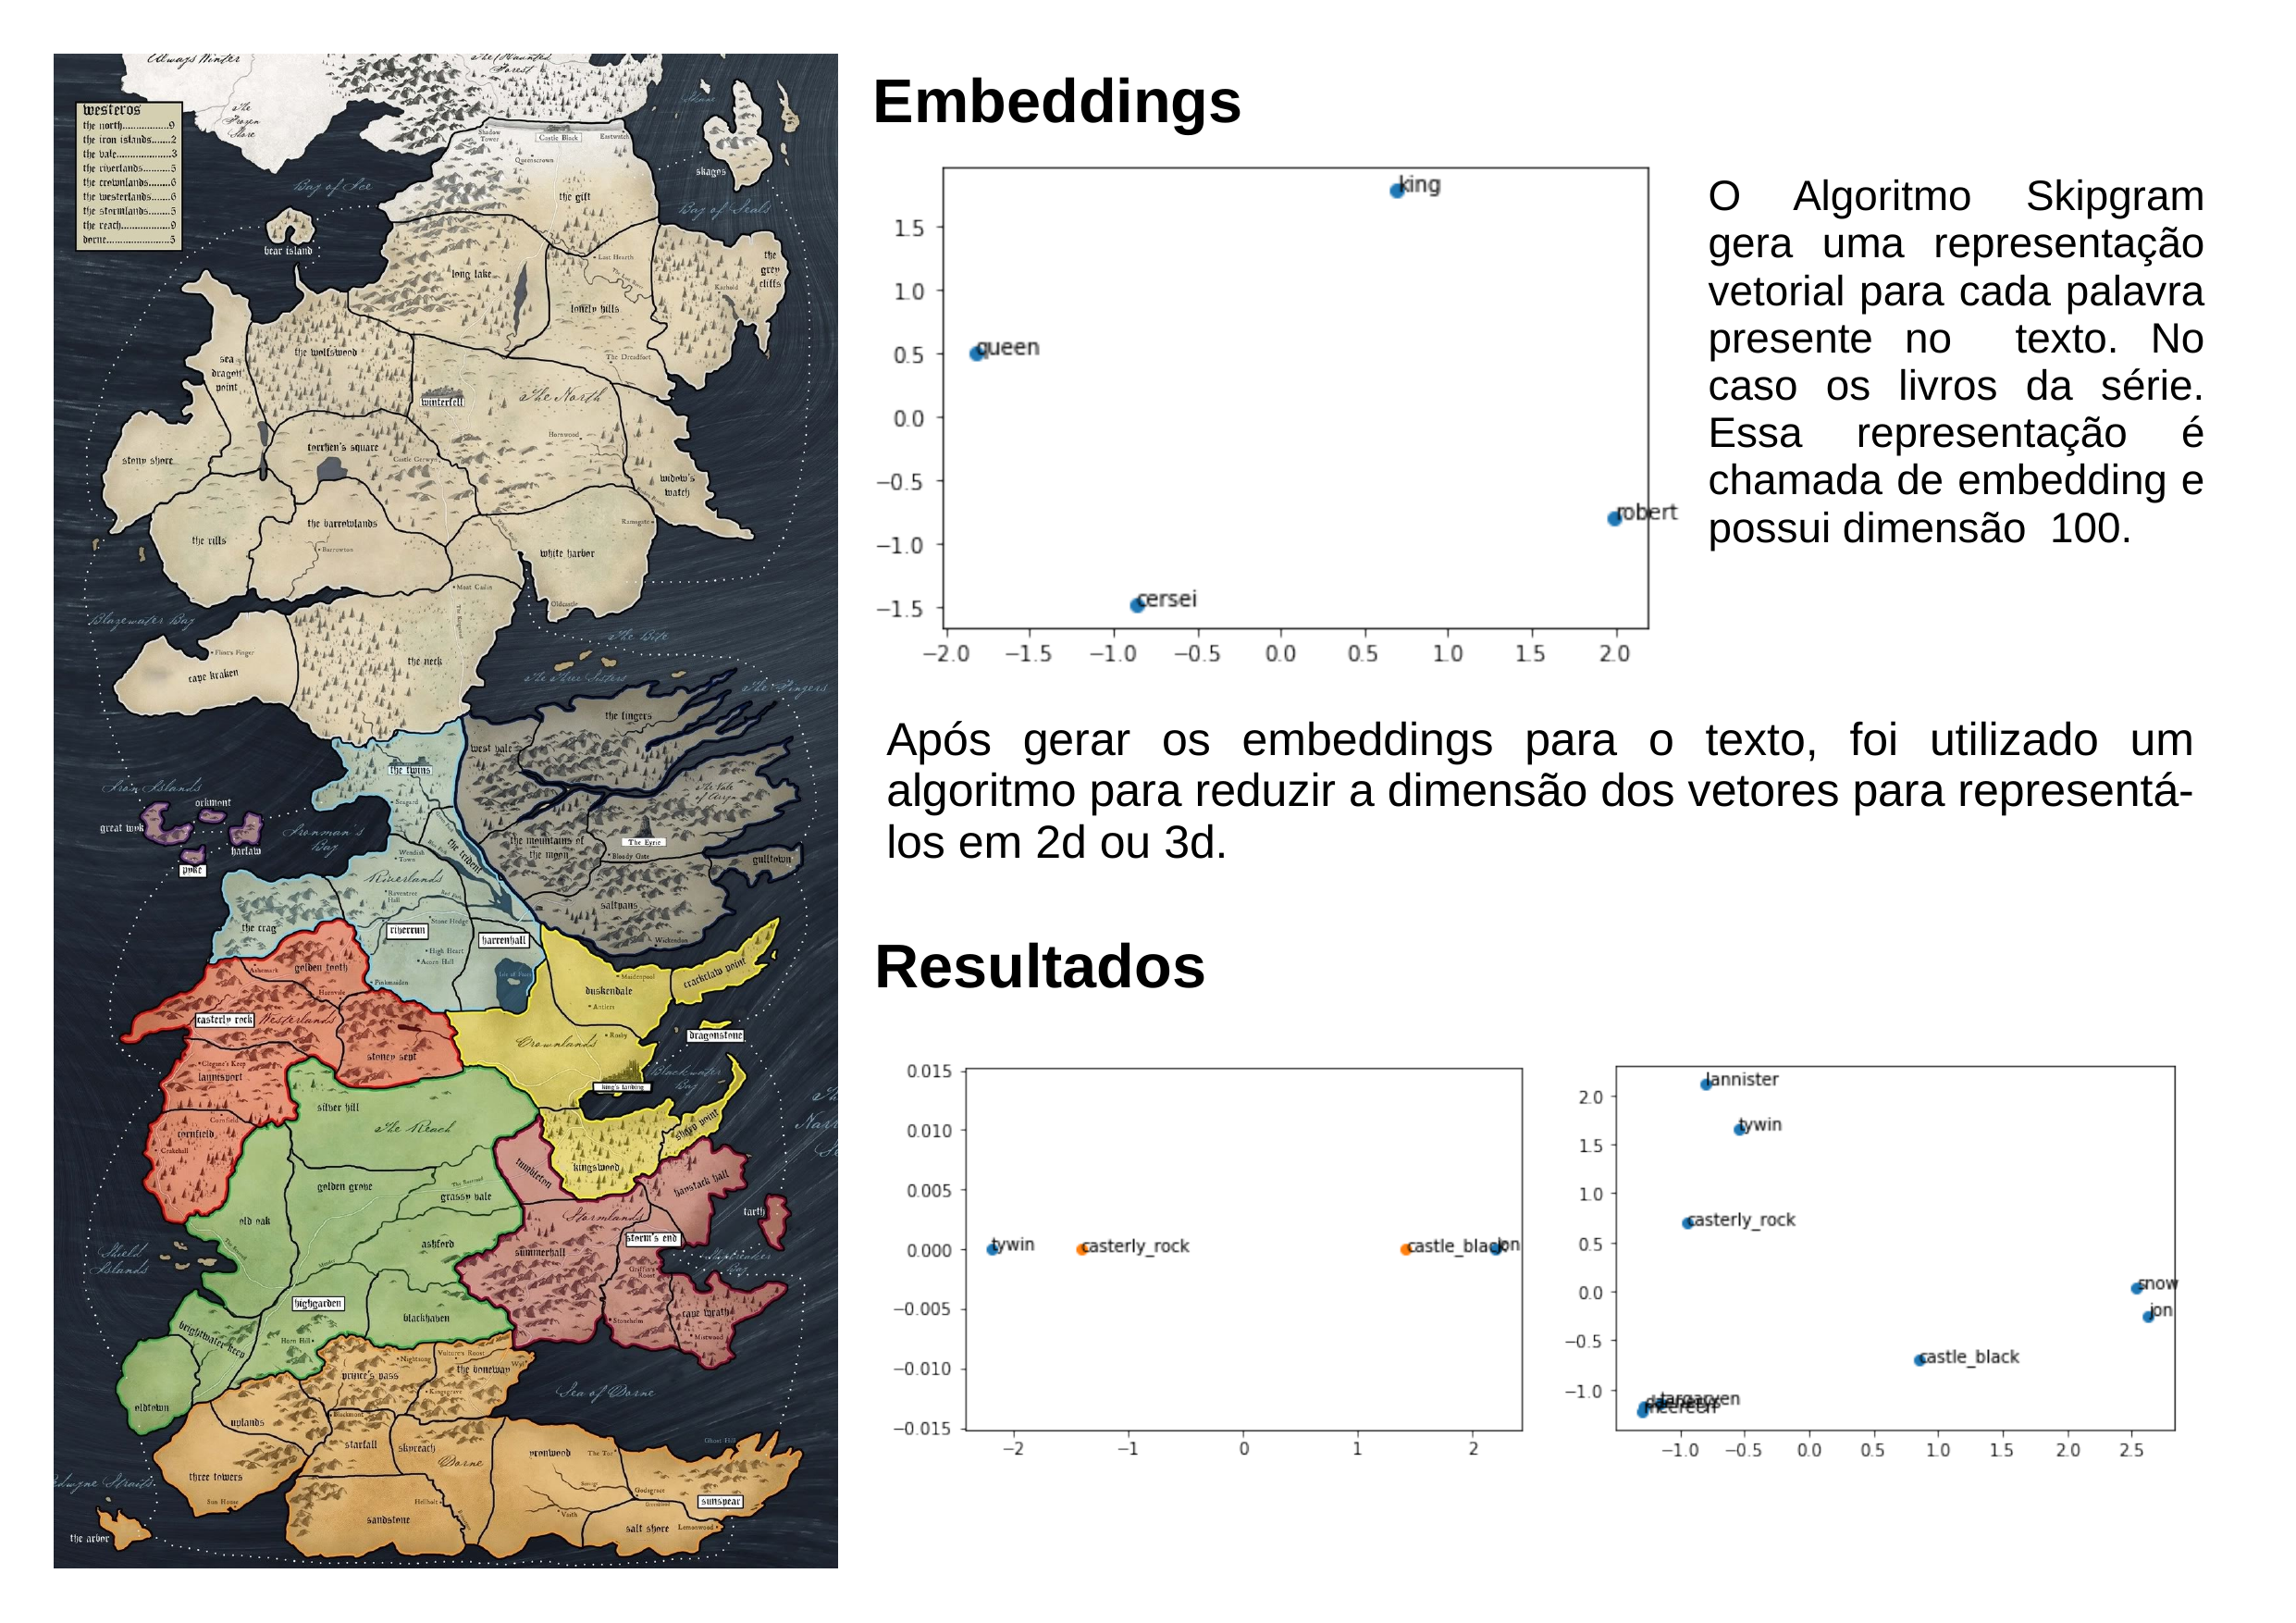

Embeddings
O Algoritmo Skipgram gera uma representação vetorial para cada palavra presente no texto. No caso os livros da série. Essa representação é chamada de embedding e possui dimensão 100.
Após gerar os embeddings para o texto, foi utilizado um algoritmo para reduzir a dimensão dos vetores para representá-los em 2d ou 3d.
Resultados